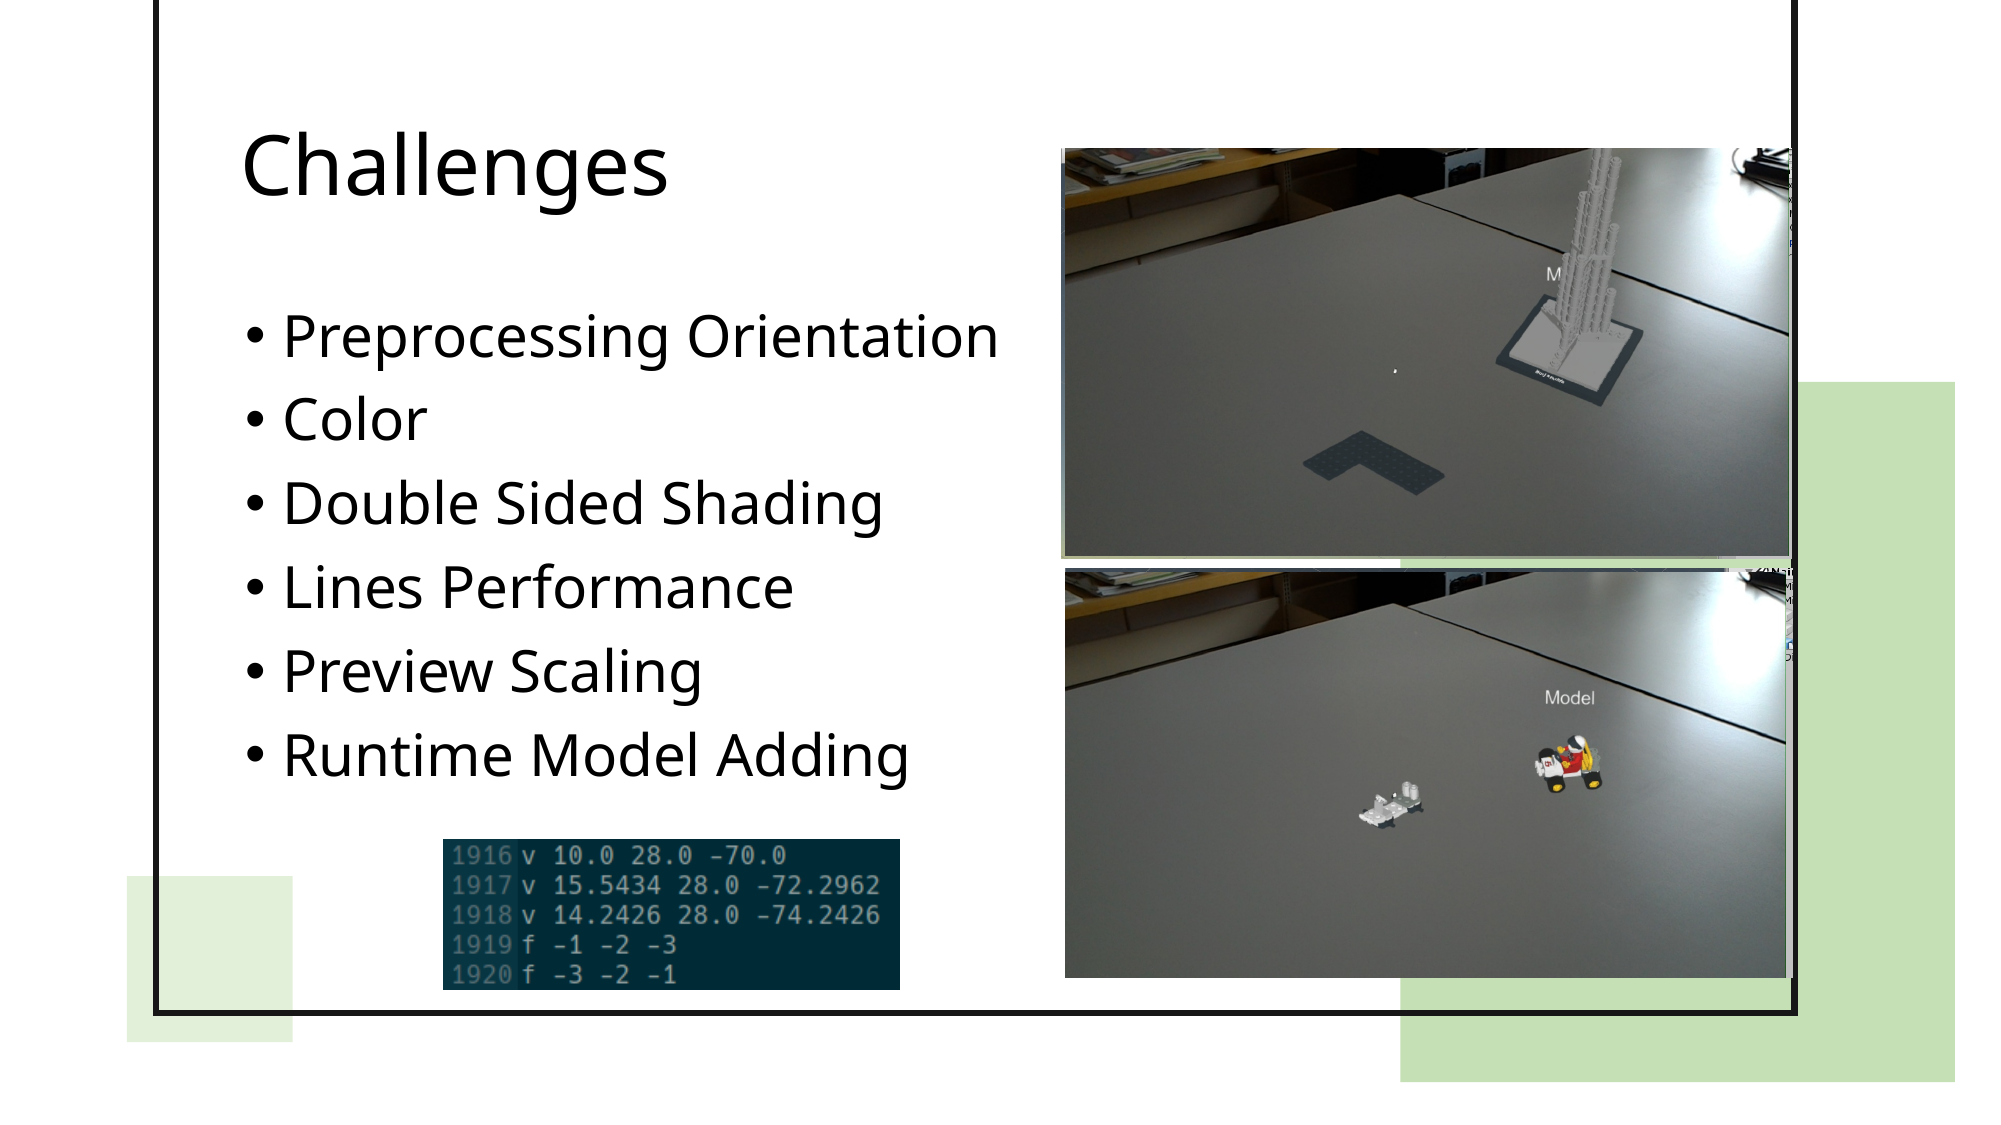

Challenges
Preprocessing Orientation
Color
Double Sided Shading
Lines Performance
Preview Scaling
Runtime Model Adding